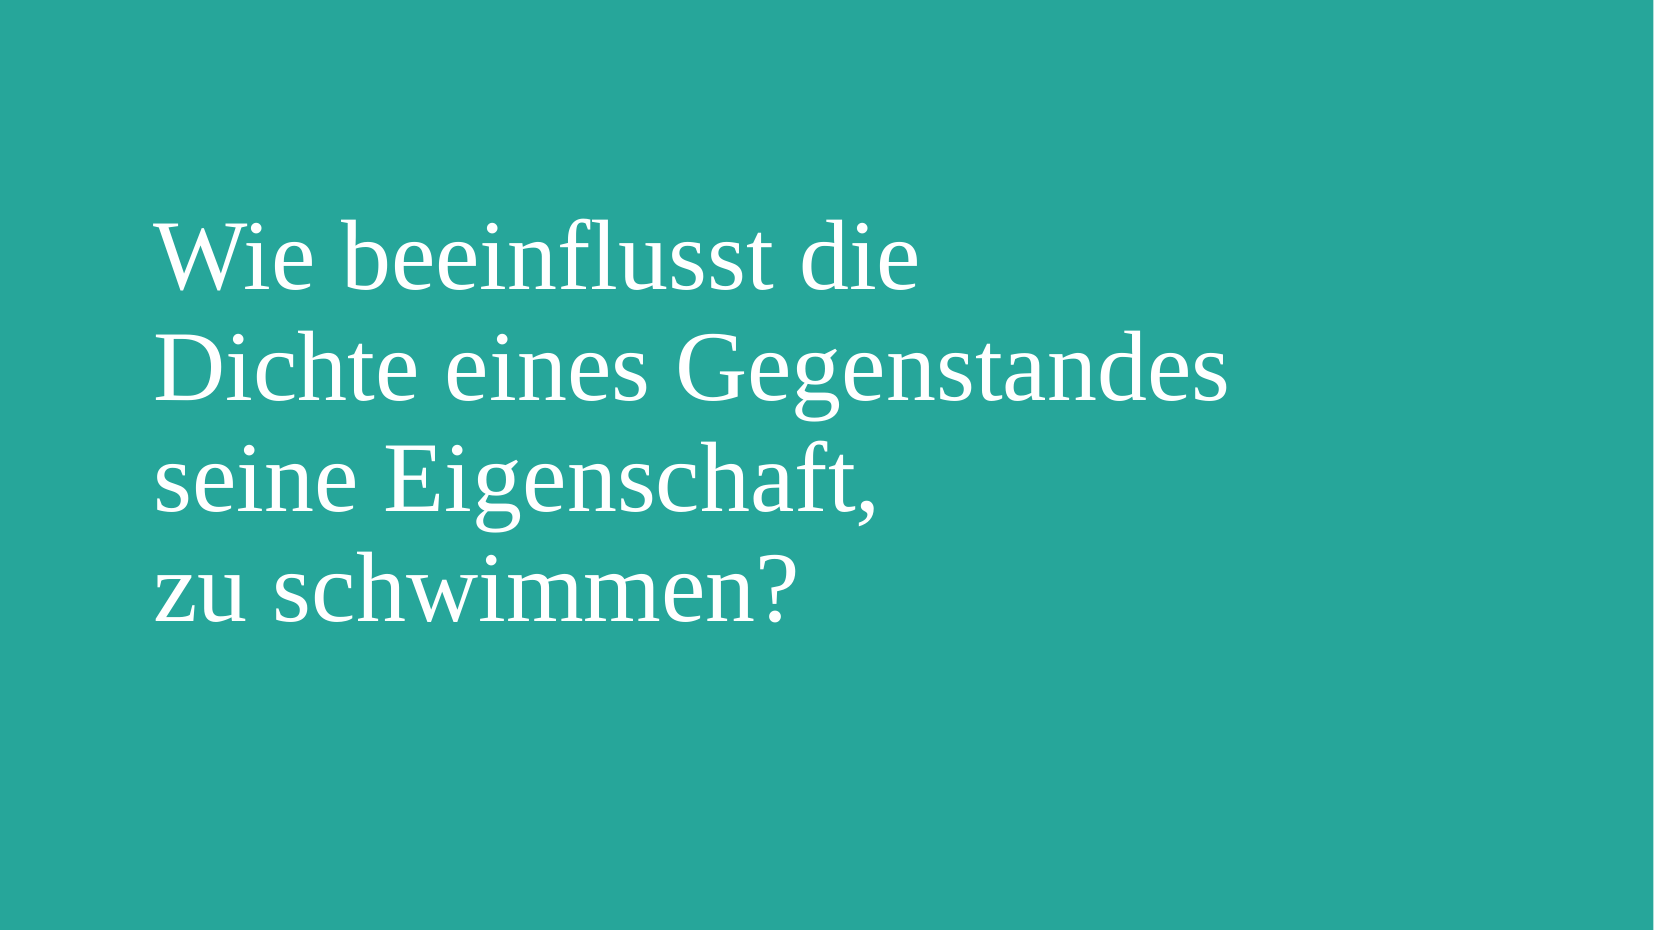

# Wie beeinflusst die Dichte eines Gegenstandes seine Eigenschaft, zu schwimmen?